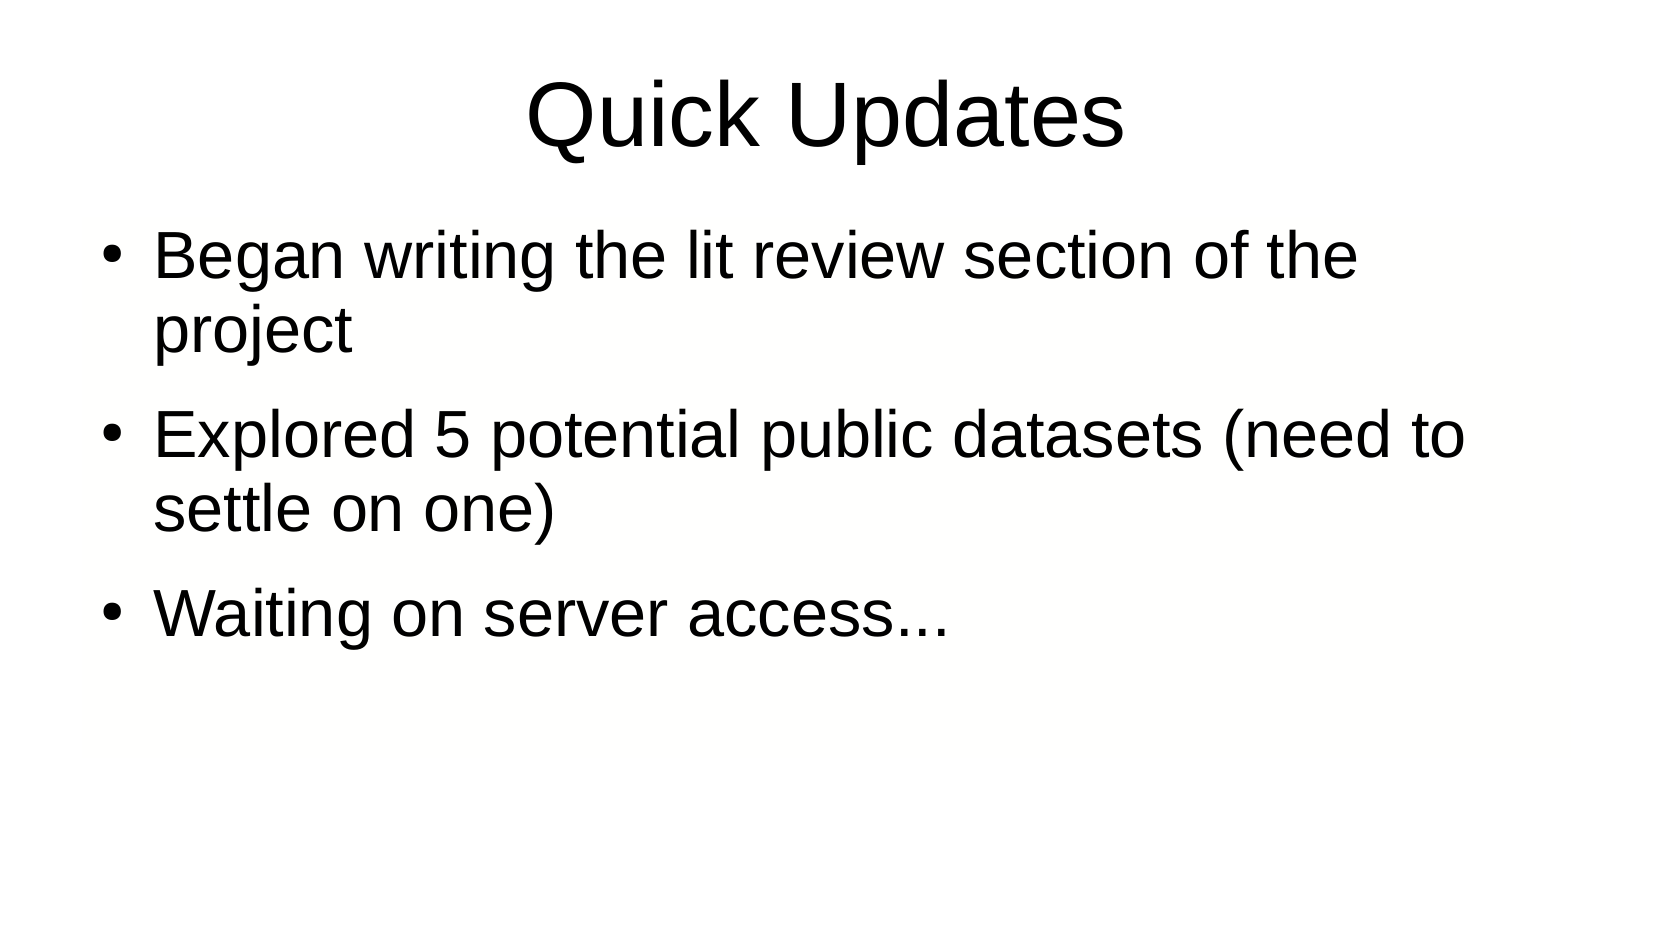

# Quick Updates
Began writing the lit review section of the project
Explored 5 potential public datasets (need to settle on one)
Waiting on server access...